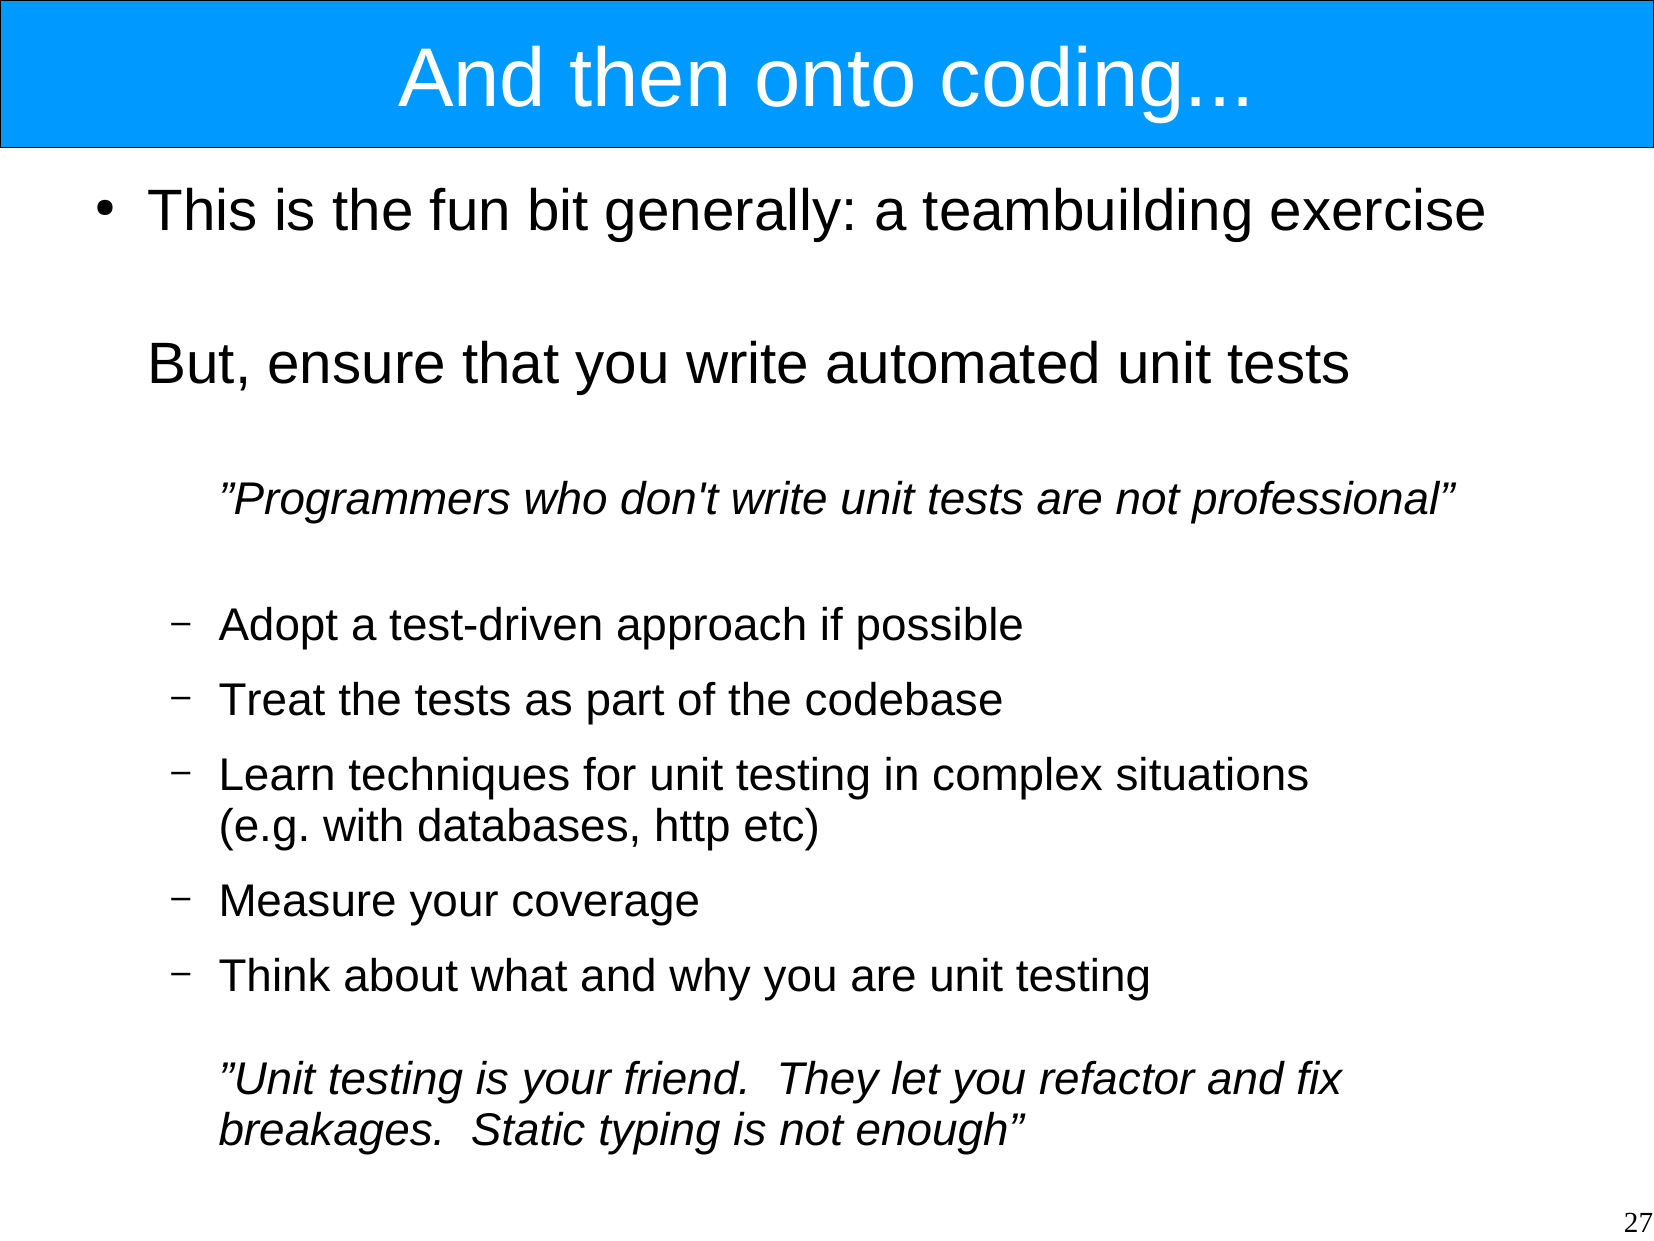

# And then onto coding...
This is the fun bit generally: a teambuilding exercise
But, ensure that you write automated unit tests
”Programmers who don't write unit tests are not professional”
Adopt a test-driven approach if possible
Treat the tests as part of the codebase
Learn techniques for unit testing in complex situations
(e.g. with databases, http etc)
Measure your coverage
Think about what and why you are unit testing
”Unit testing is your friend. They let you refactor and fix breakages. Static typing is not enough”
27